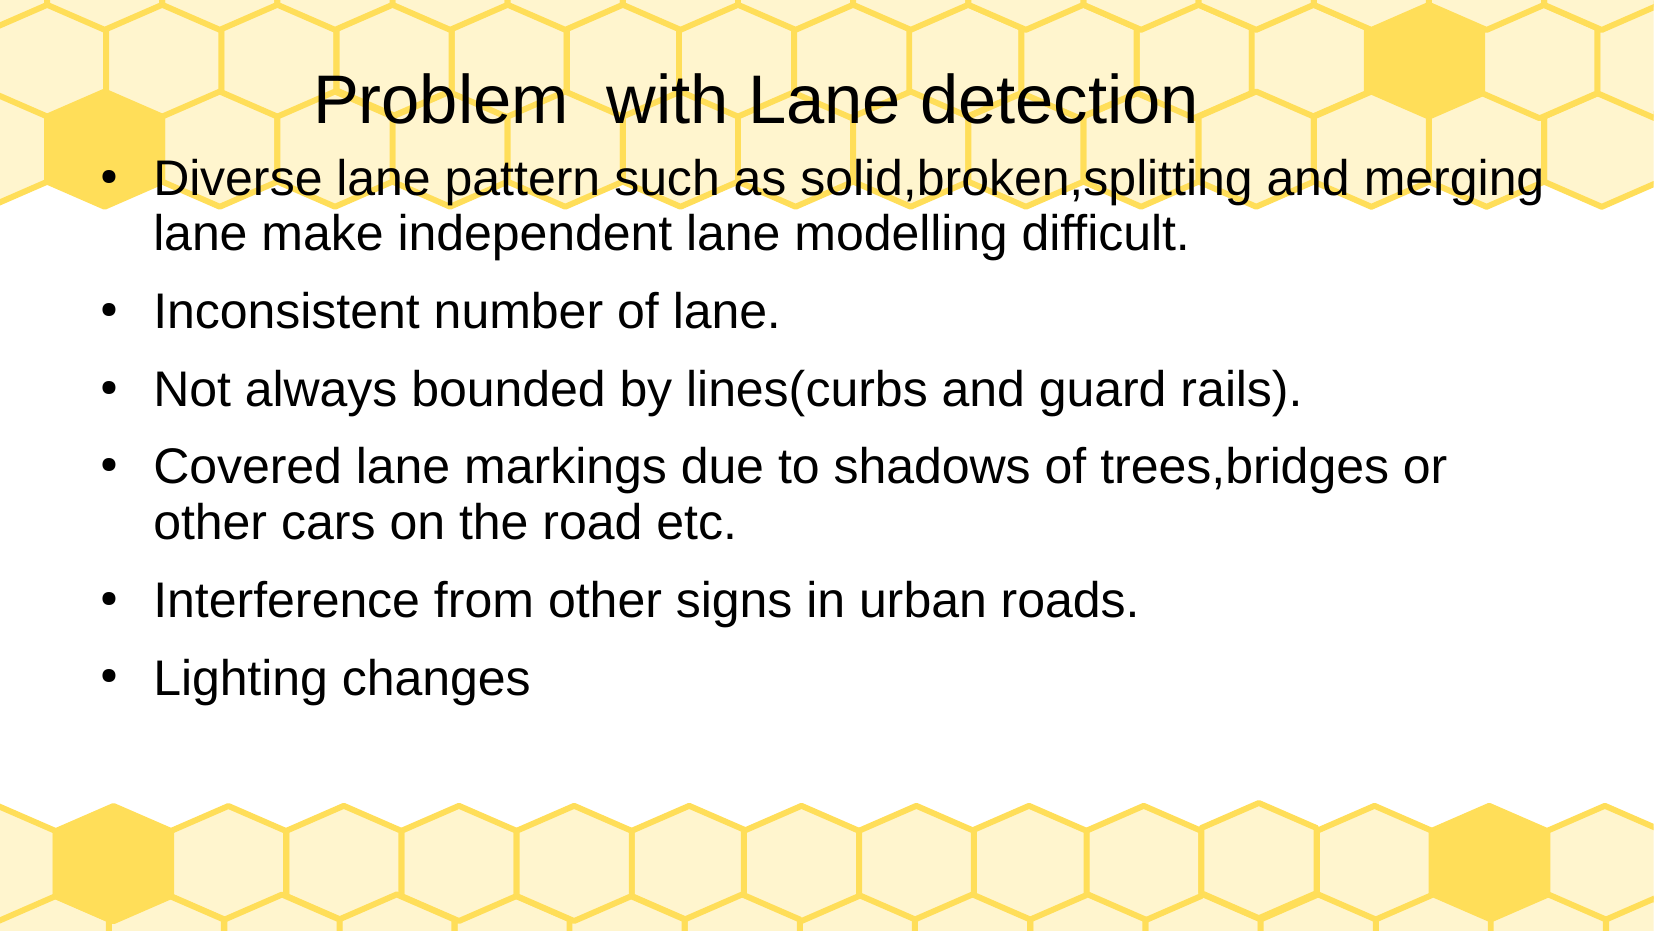

# Problem with Lane detection
Diverse lane pattern such as solid,broken,splitting and merging lane make independent lane modelling difficult.
Inconsistent number of lane.
Not always bounded by lines(curbs and guard rails).
Covered lane markings due to shadows of trees,bridges or other cars on the road etc.
Interference from other signs in urban roads.
Lighting changes